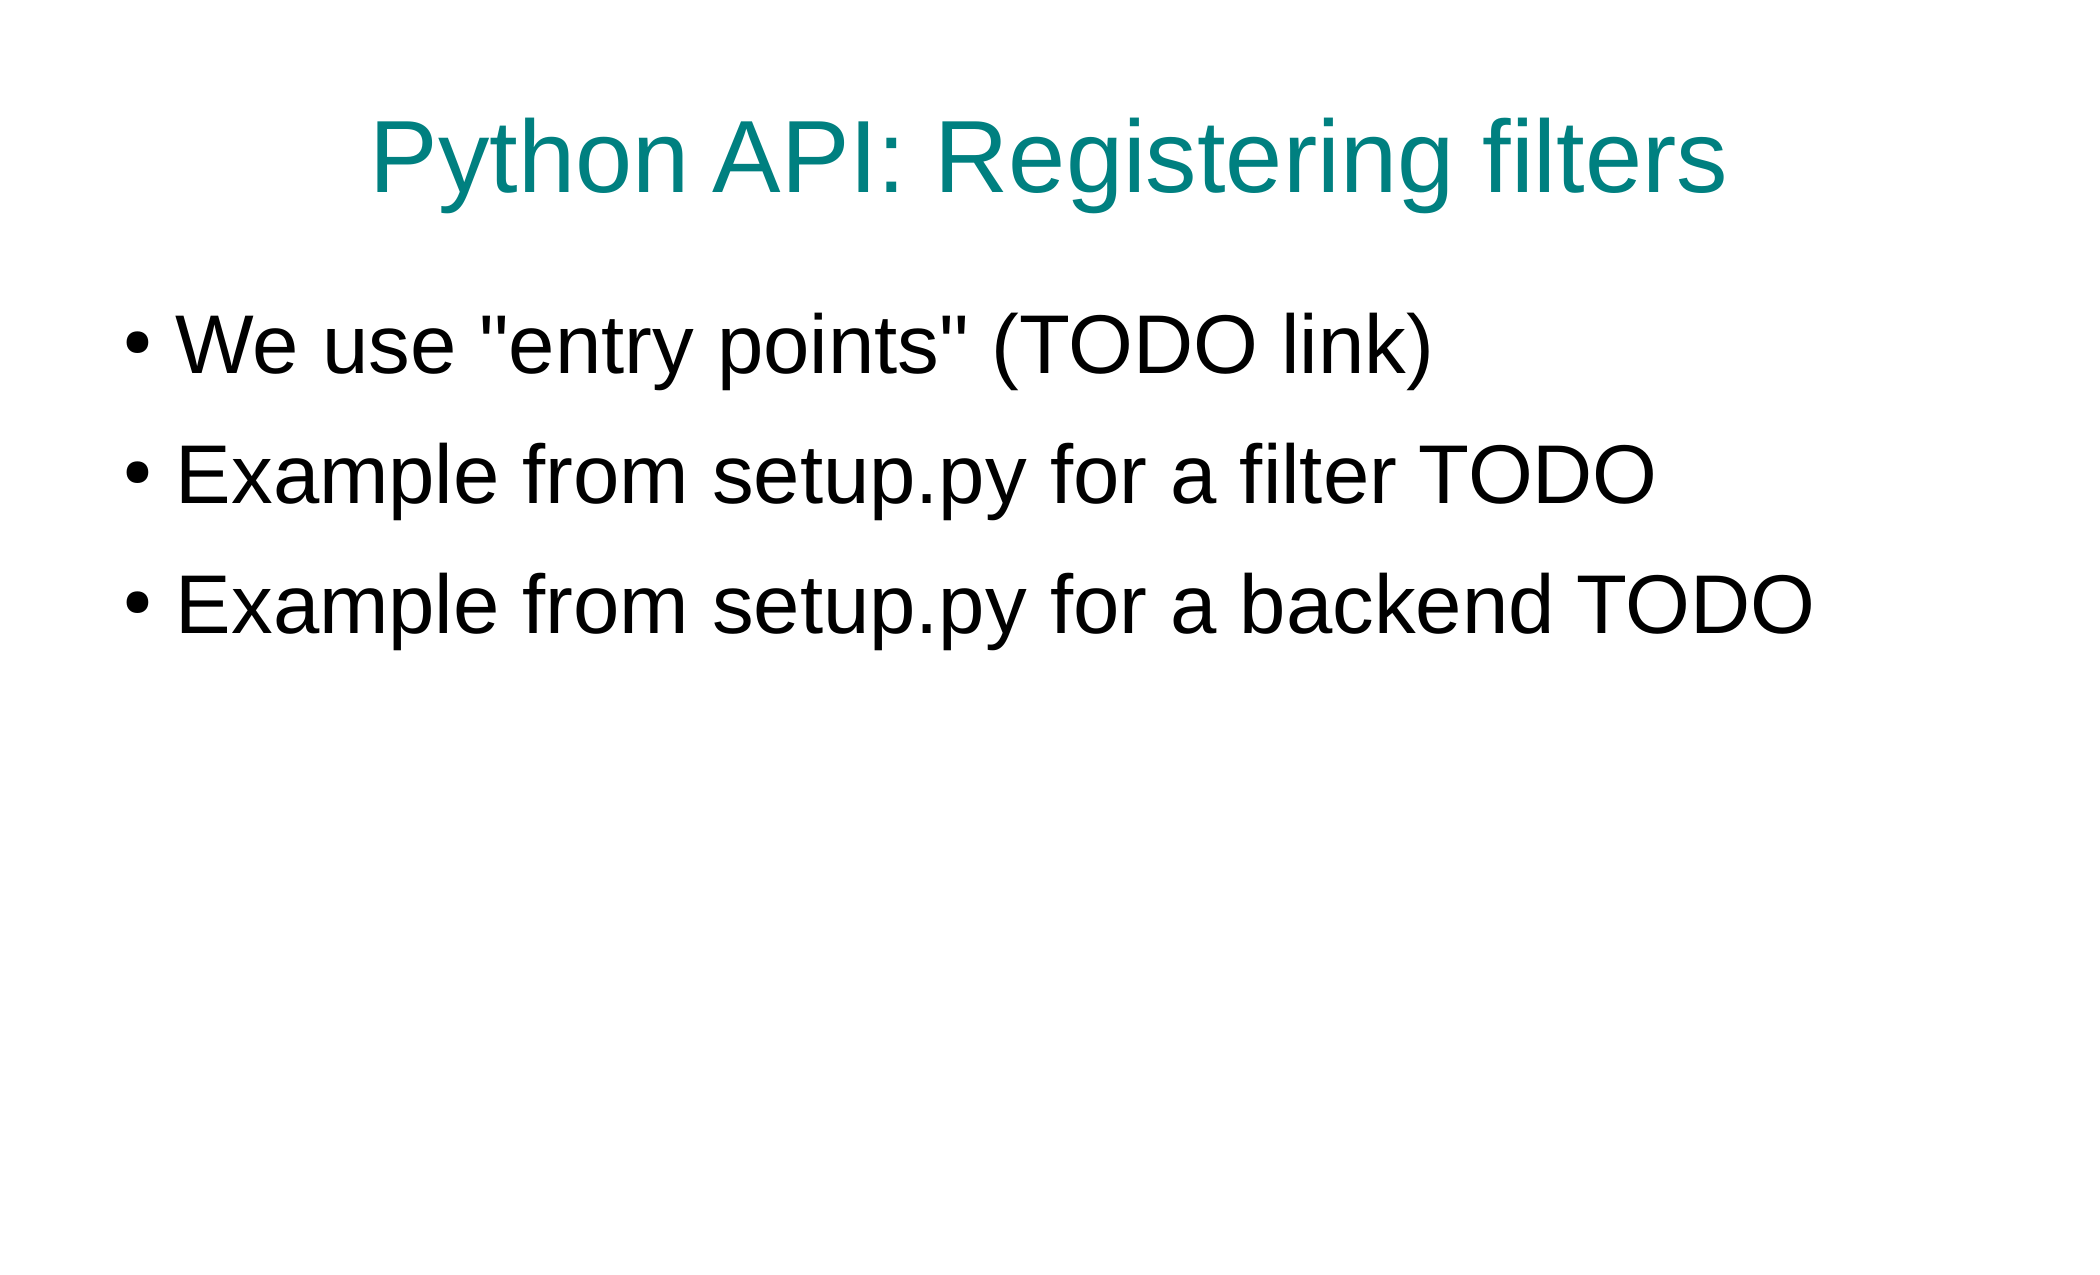

# Python API: Registering filters
We use "entry points" (TODO link)
Example from setup.py for a filter TODO
Example from setup.py for a backend TODO